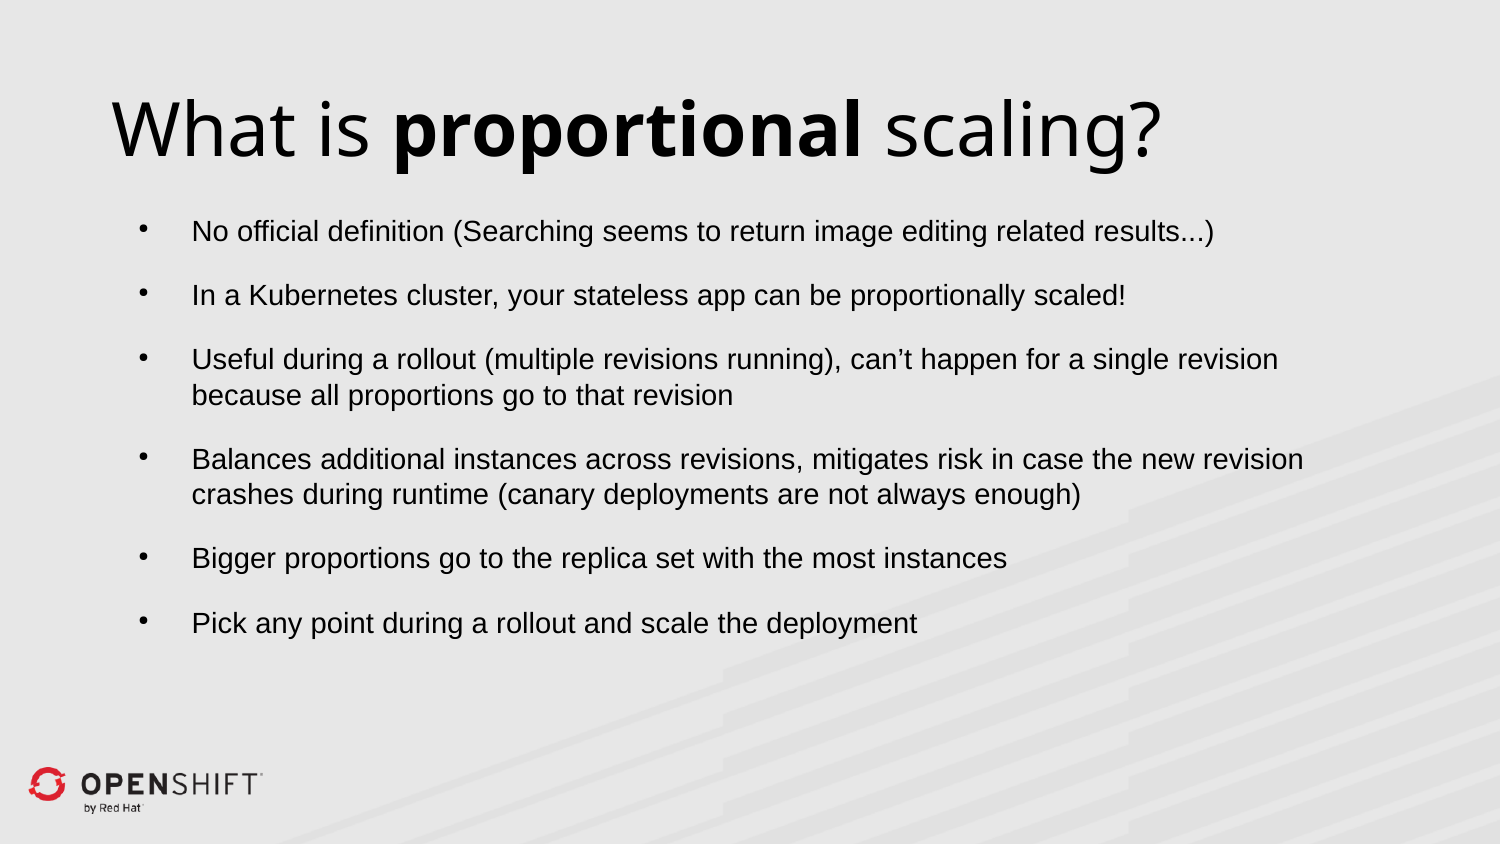

What is proportional scaling?
# No official definition (Searching seems to return image editing related results...)
In a Kubernetes cluster, your stateless app can be proportionally scaled!
Useful during a rollout (multiple revisions running), can’t happen for a single revision because all proportions go to that revision
Balances additional instances across revisions, mitigates risk in case the new revision crashes during runtime (canary deployments are not always enough)
Bigger proportions go to the replica set with the most instances
Pick any point during a rollout and scale the deployment